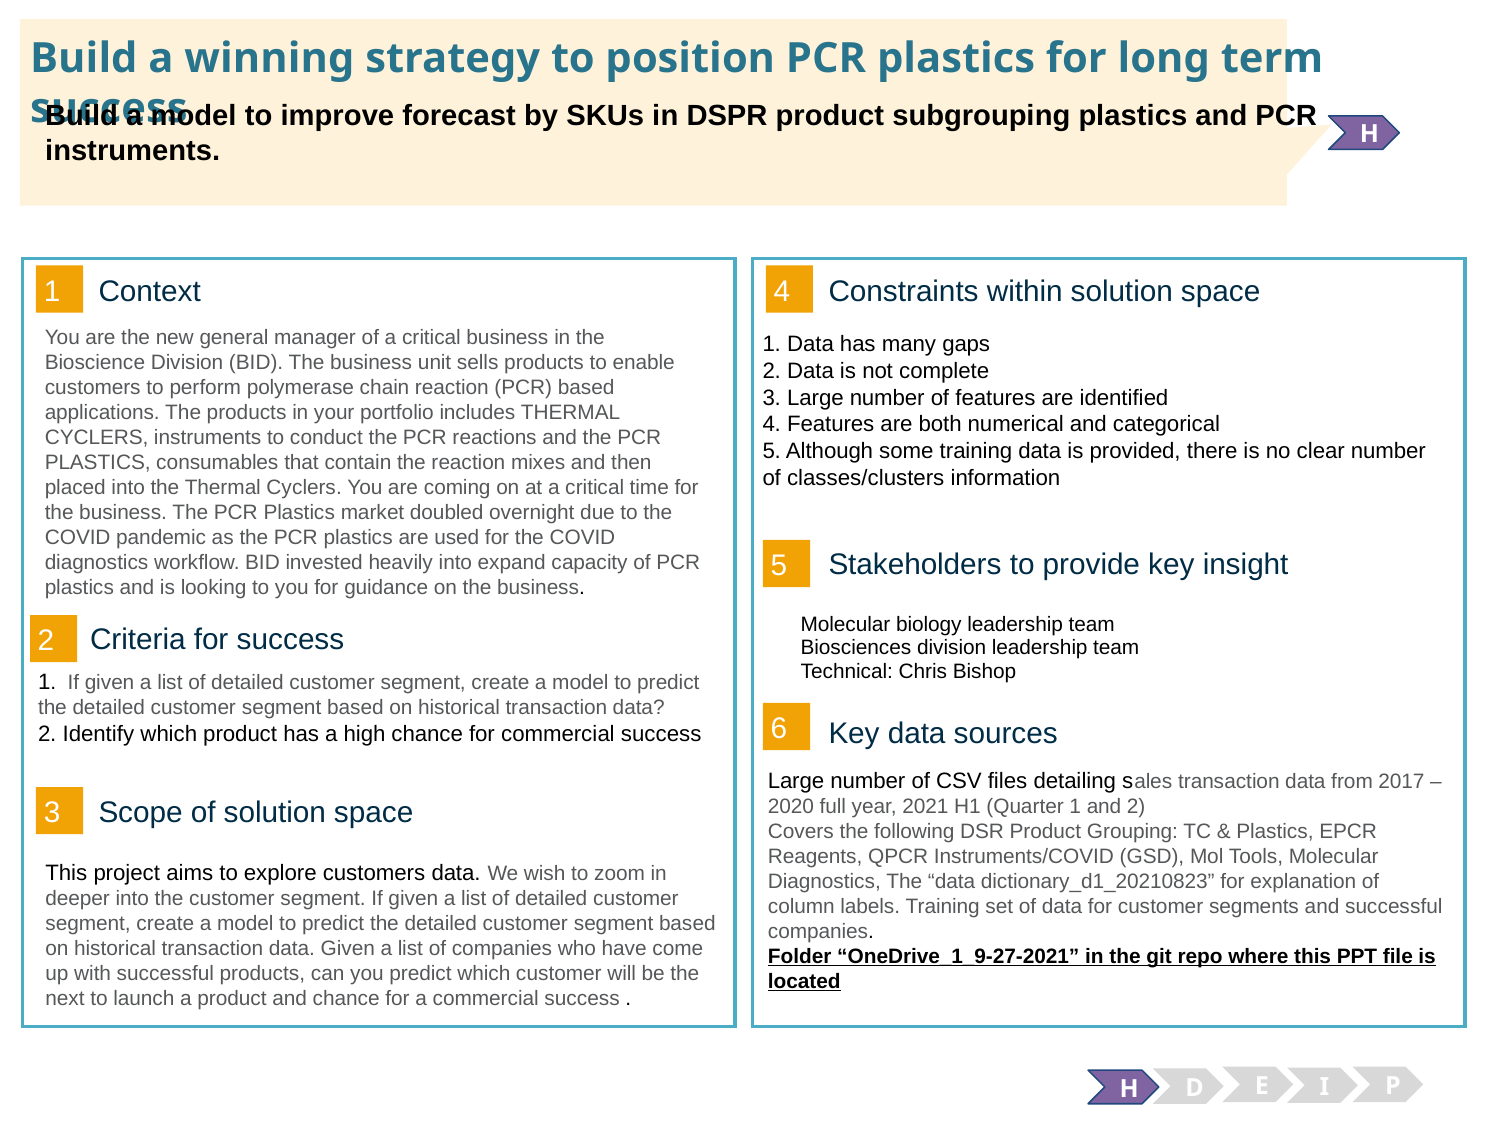

Build a winning strategy to position PCR plastics for long term success
Build a model to improve forecast by SKUs in DSPR product subgrouping plastics and PCR instruments.
H
1
4
Context
Constraints within solution space
You are the new general manager of a critical business in the Bioscience Division (BID). The business unit sells products to enable customers to perform polymerase chain reaction (PCR) based applications. The products in your portfolio includes THERMAL CYCLERS, instruments to conduct the PCR reactions and the PCR PLASTICS, consumables that contain the reaction mixes and then placed into the Thermal Cyclers. You are coming on at a critical time for the business. The PCR Plastics market doubled overnight due to the COVID pandemic as the PCR plastics are used for the COVID diagnostics workflow. BID invested heavily into expand capacity of PCR plastics and is looking to you for guidance on the business.
1. Data has many gaps
2. Data is not complete
3. Large number of features are identified
4. Features are both numerical and categorical
5. Although some training data is provided, there is no clear number
of classes/clusters information
5
Stakeholders to provide key insight
Molecular biology leadership team
Biosciences division leadership team
Technical: Chris Bishop
2
Criteria for success
1. If given a list of detailed customer segment, create a model to predict the detailed customer segment based on historical transaction data?
2. Identify which product has a high chance for commercial success
6
Key data sources
Large number of CSV files detailing sales transaction data from 2017 – 2020 full year, 2021 H1 (Quarter 1 and 2)
Covers the following DSR Product Grouping: TC & Plastics, EPCR Reagents, QPCR Instruments/COVID (GSD), Mol Tools, Molecular Diagnostics, The “data dictionary_d1_20210823” for explanation of column labels. Training set of data for customer segments and successful companies.
Folder “OneDrive_1_9-27-2021” in the git repo where this PPT file is located
3
Scope of solution space
This project aims to explore customers data. We wish to zoom in deeper into the customer segment. If given a list of detailed customer segment, create a model to predict the detailed customer segment based on historical transaction data. Given a list of companies who have come up with successful products, can you predict which customer will be the next to launch a product and chance for a commercial success .
E
P
I
D
H